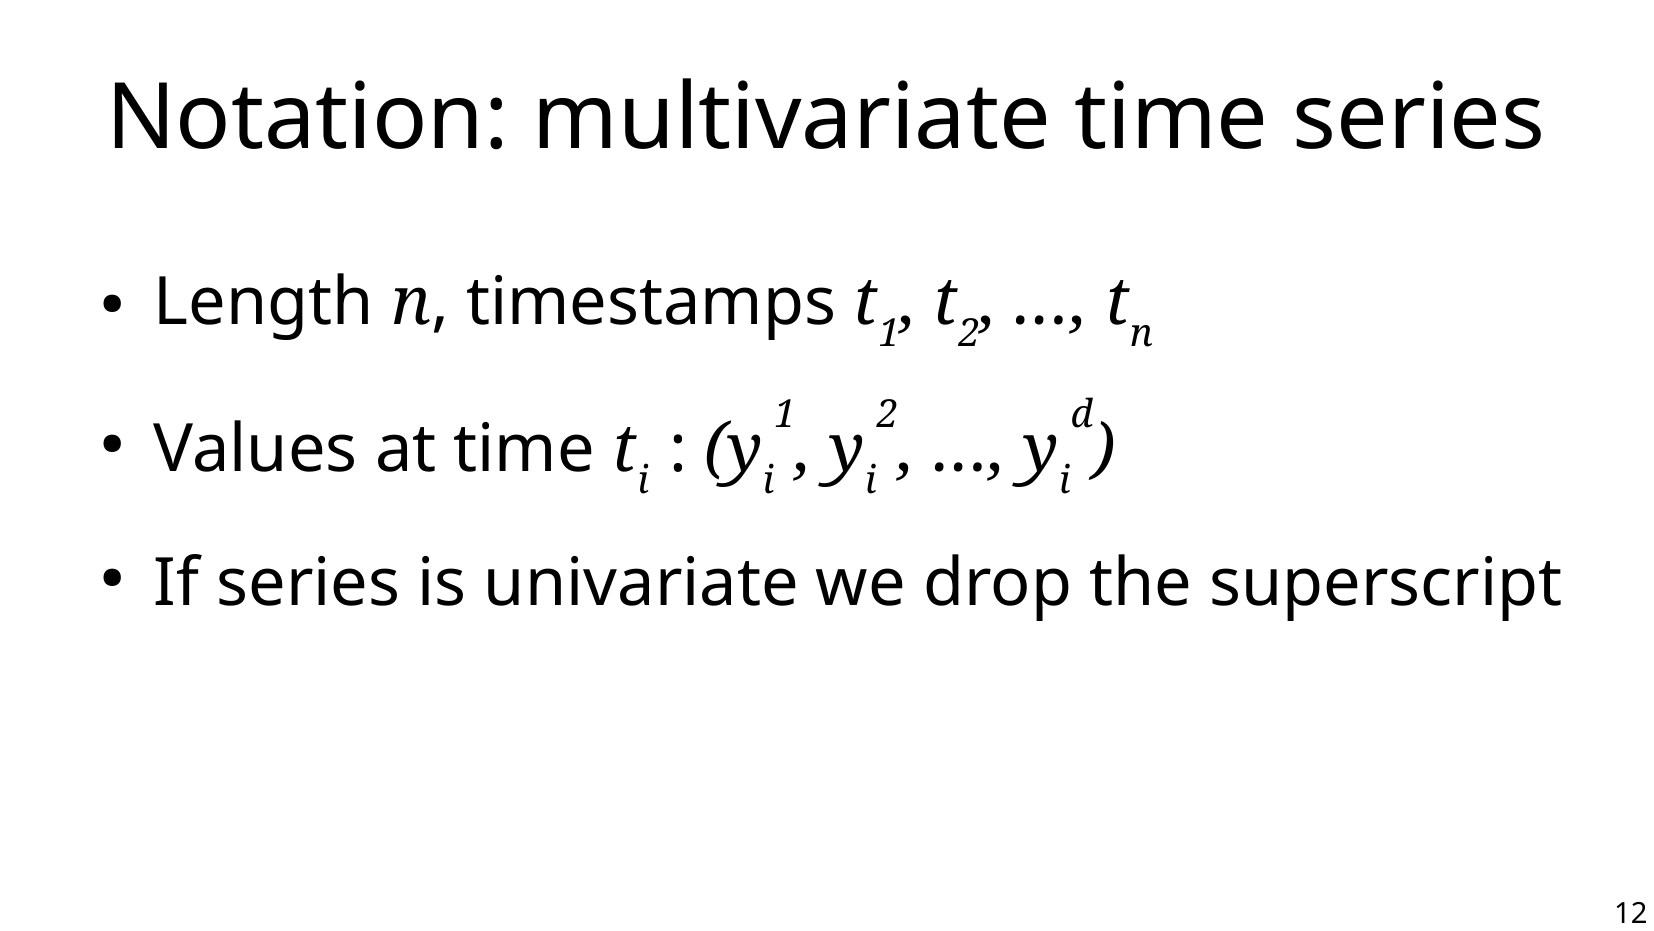

# Notation: multivariate time series
Length n, timestamps t1, t2, …, tn
Values at time ti : (yi1, yi2, …, yid)
If series is univariate we drop the superscript
12